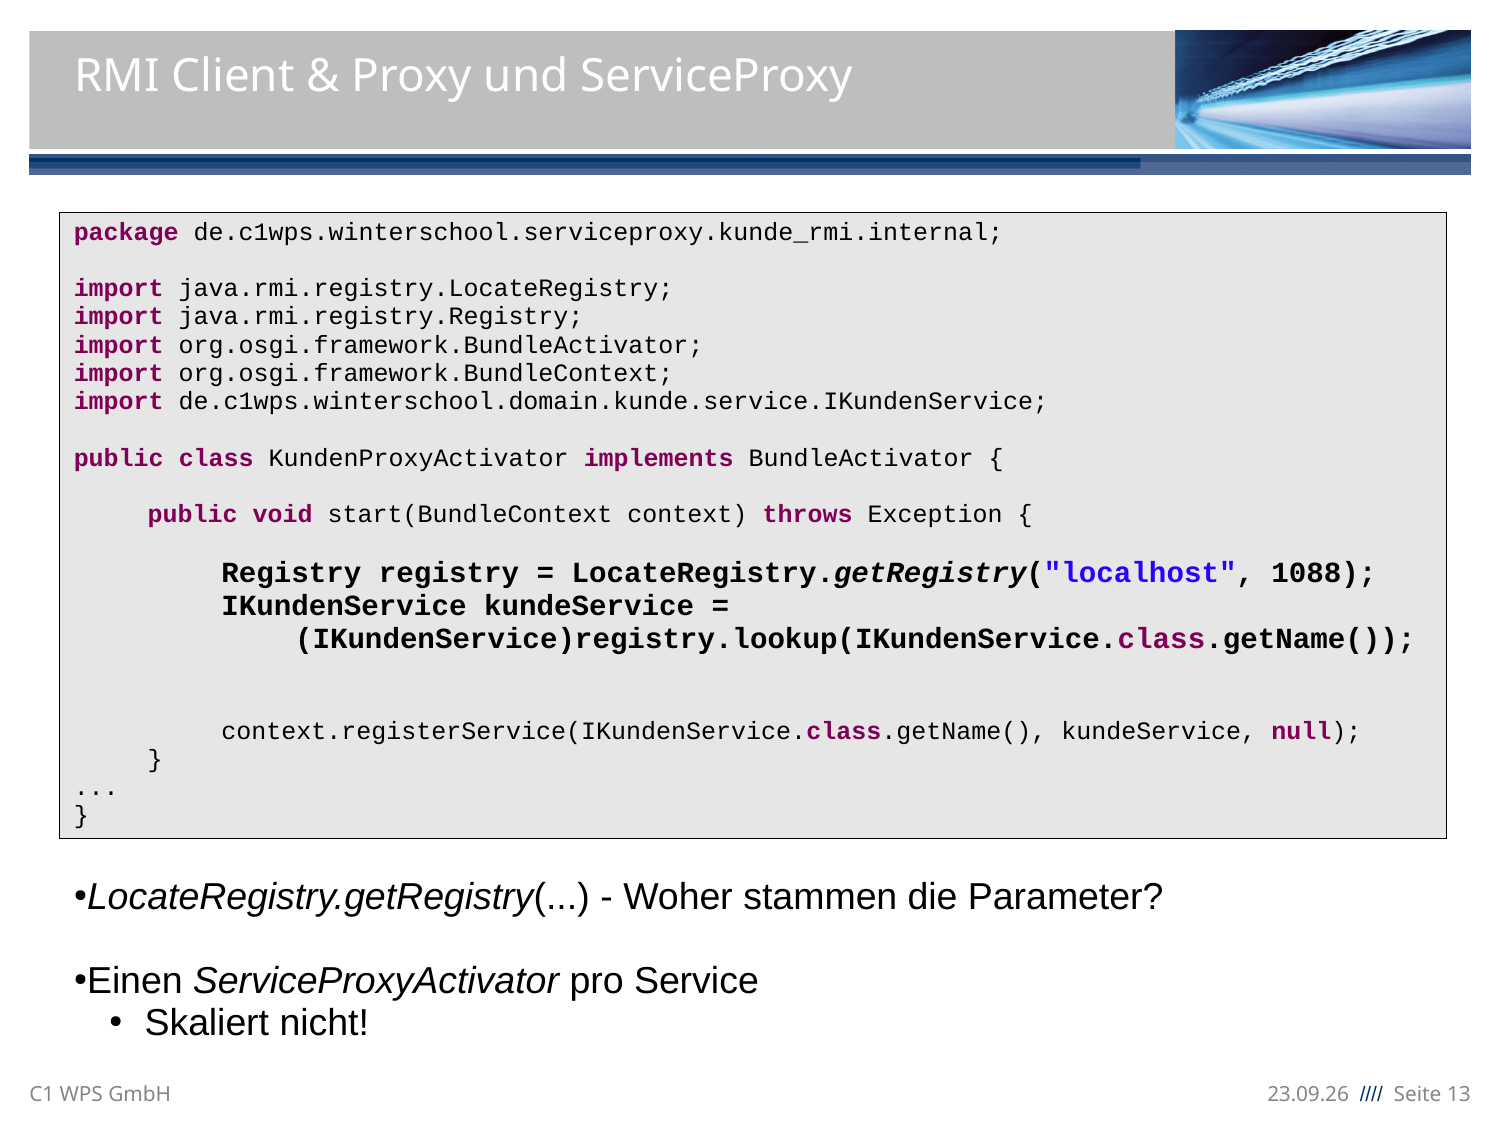

RMI Client & Proxy und ServiceProxy
#
package de.c1wps.winterschool.serviceproxy.kunde_rmi.internal;
import java.rmi.registry.LocateRegistry;
import java.rmi.registry.Registry;
import org.osgi.framework.BundleActivator;
import org.osgi.framework.BundleContext;
import de.c1wps.winterschool.domain.kunde.service.IKundenService;
public class KundenProxyActivator implements BundleActivator {
	public void start(BundleContext context) throws Exception {
		Registry registry = LocateRegistry.getRegistry("localhost", 1088);
		IKundenService kundeService =
			(IKundenService)registry.lookup(IKundenService.class.getName());
		context.registerService(IKundenService.class.getName(), kundeService, null);
	}
...
}
LocateRegistry.getRegistry(...) - Woher stammen die Parameter?
Einen ServiceProxyActivator pro Service
Skaliert nicht!